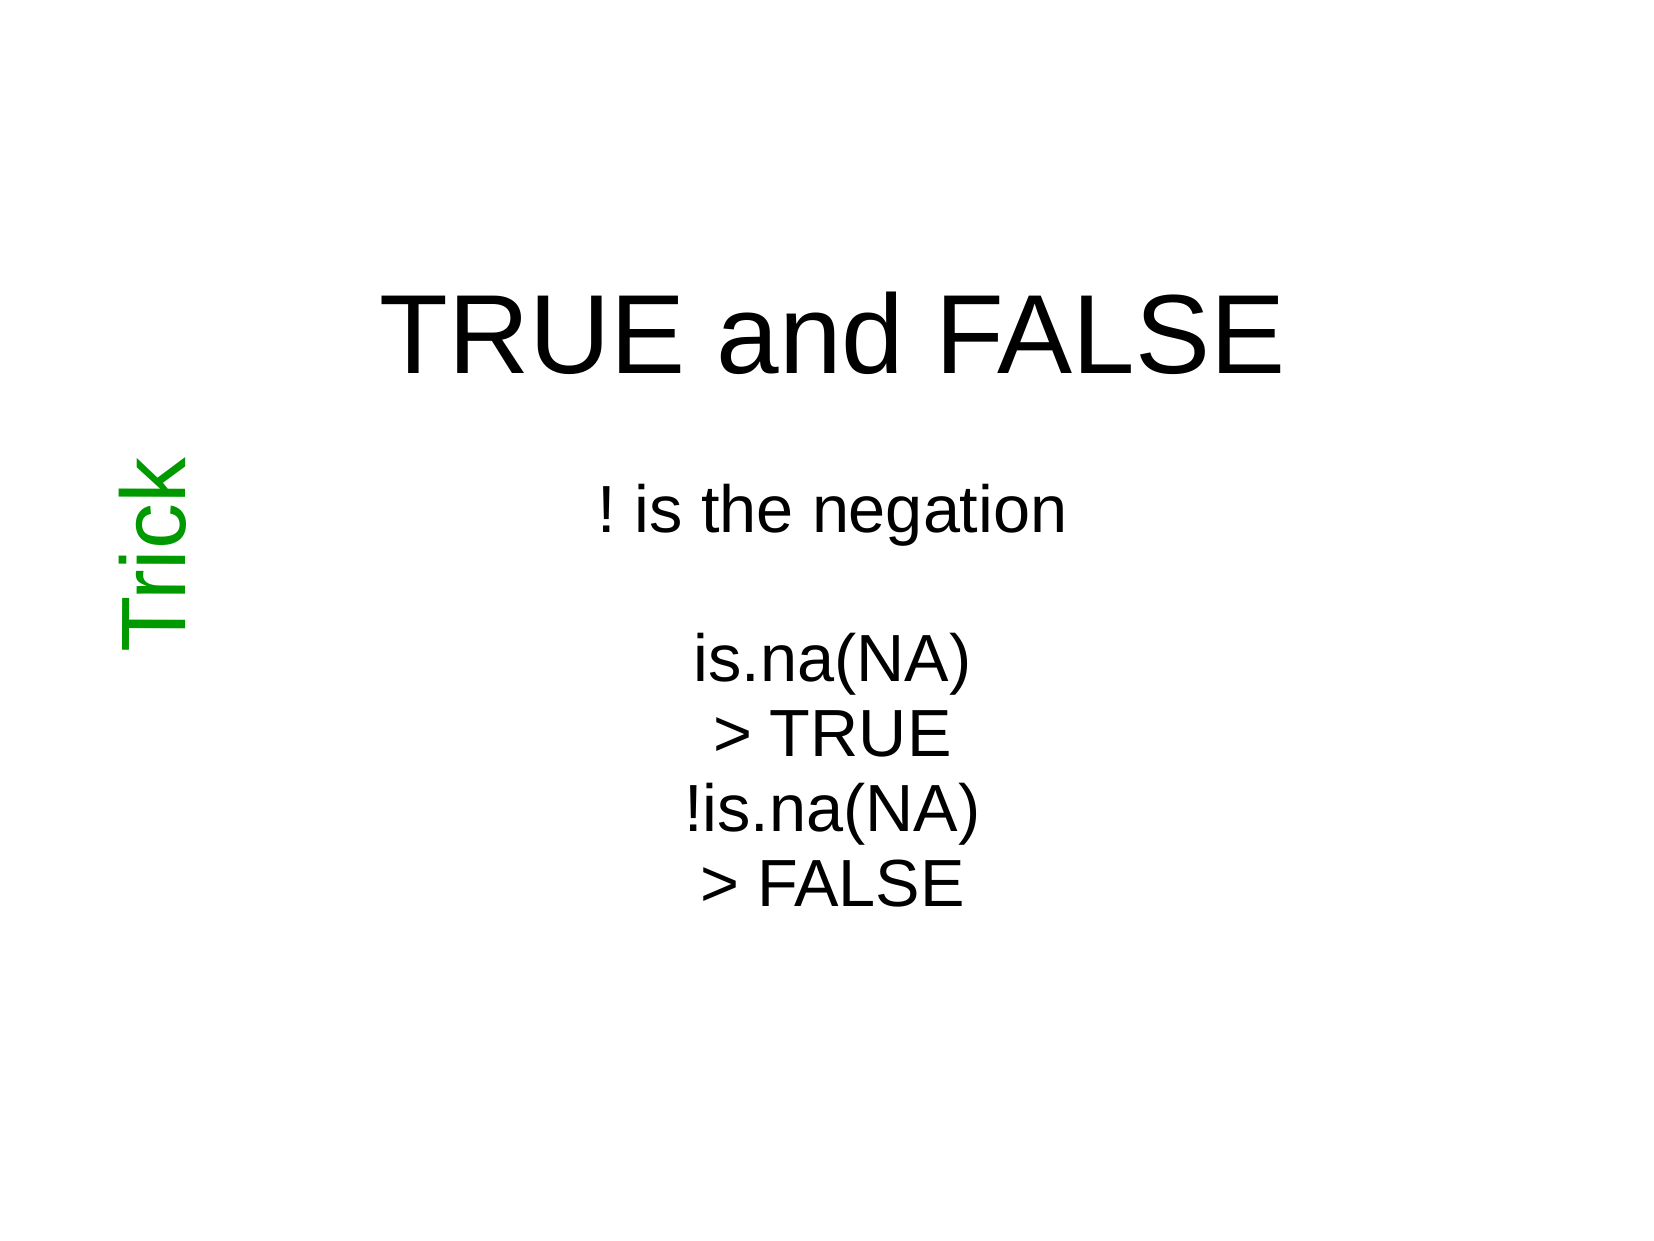

TRUE and FALSE
! is the negation
is.na(NA)
> TRUE
!is.na(NA)
> FALSE
# Trick